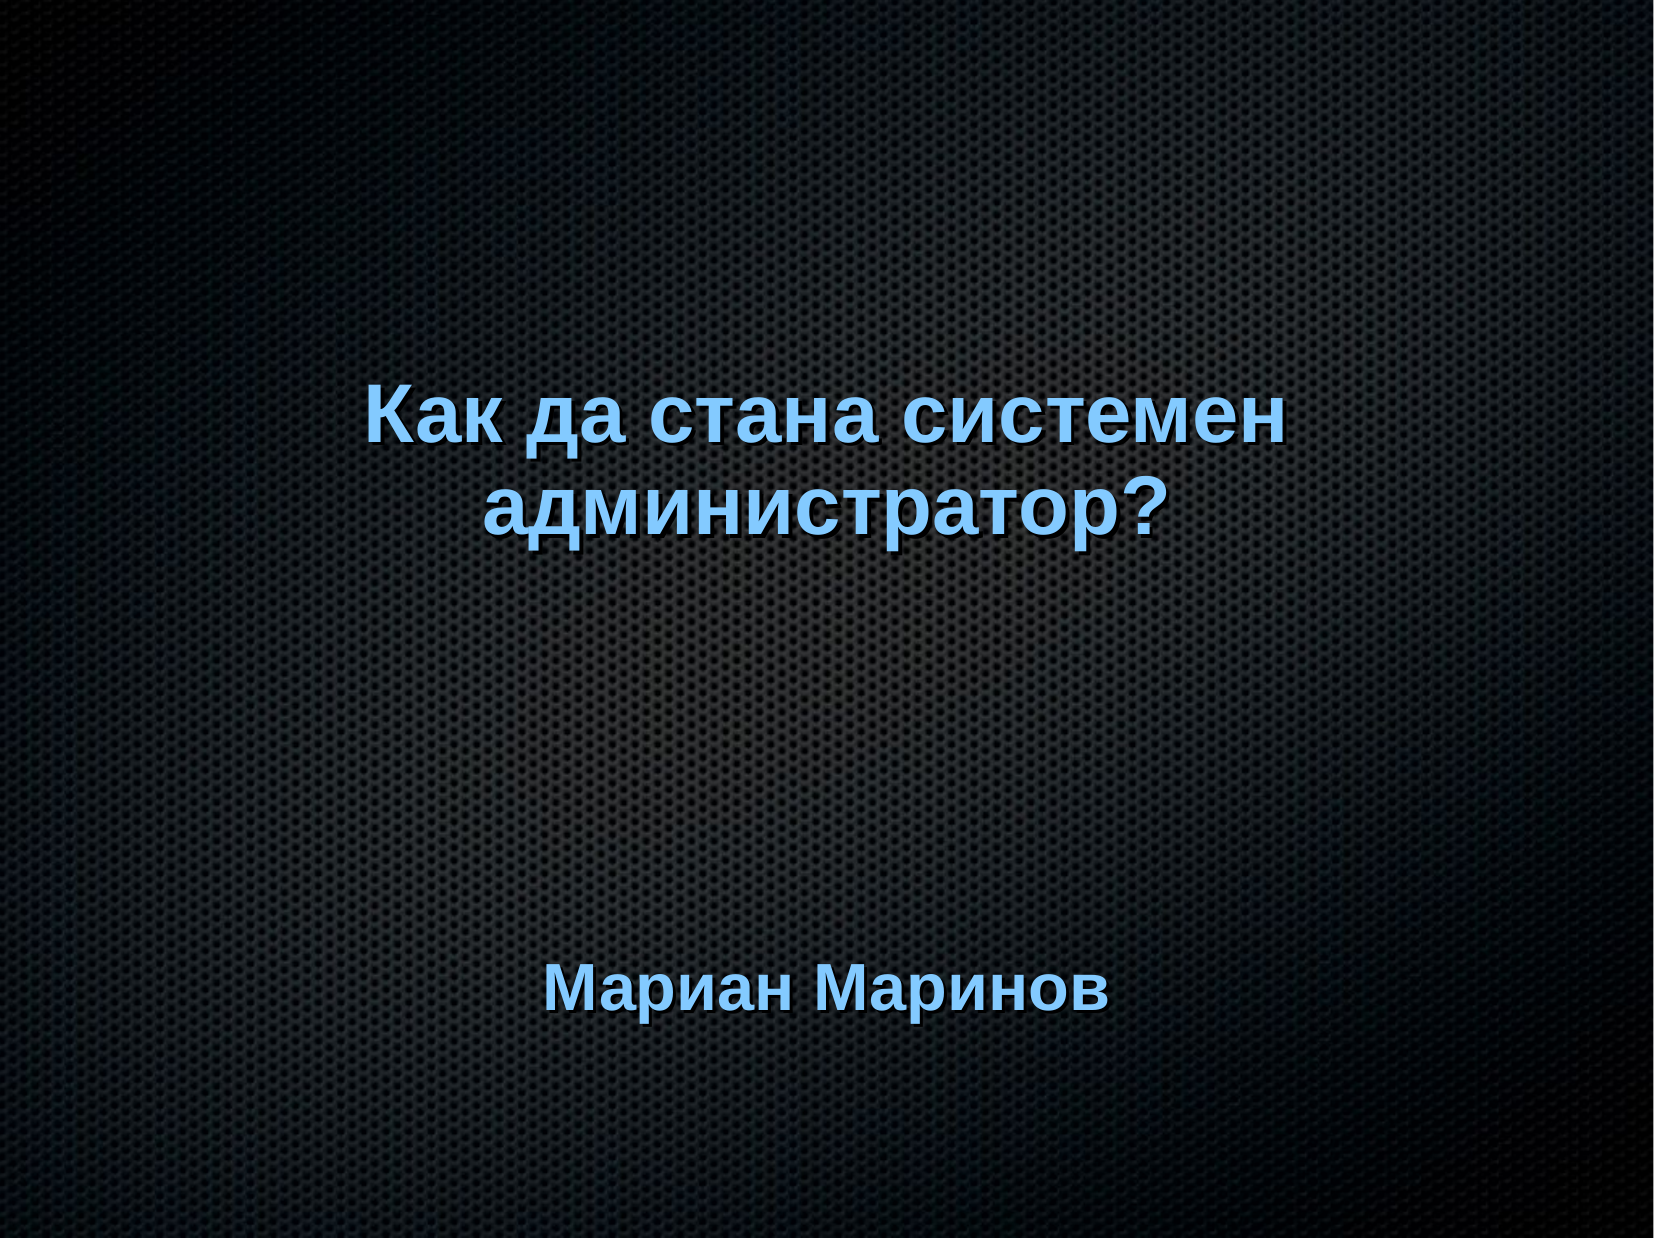

# Как да стана системен администратор?
Мариан Маринов